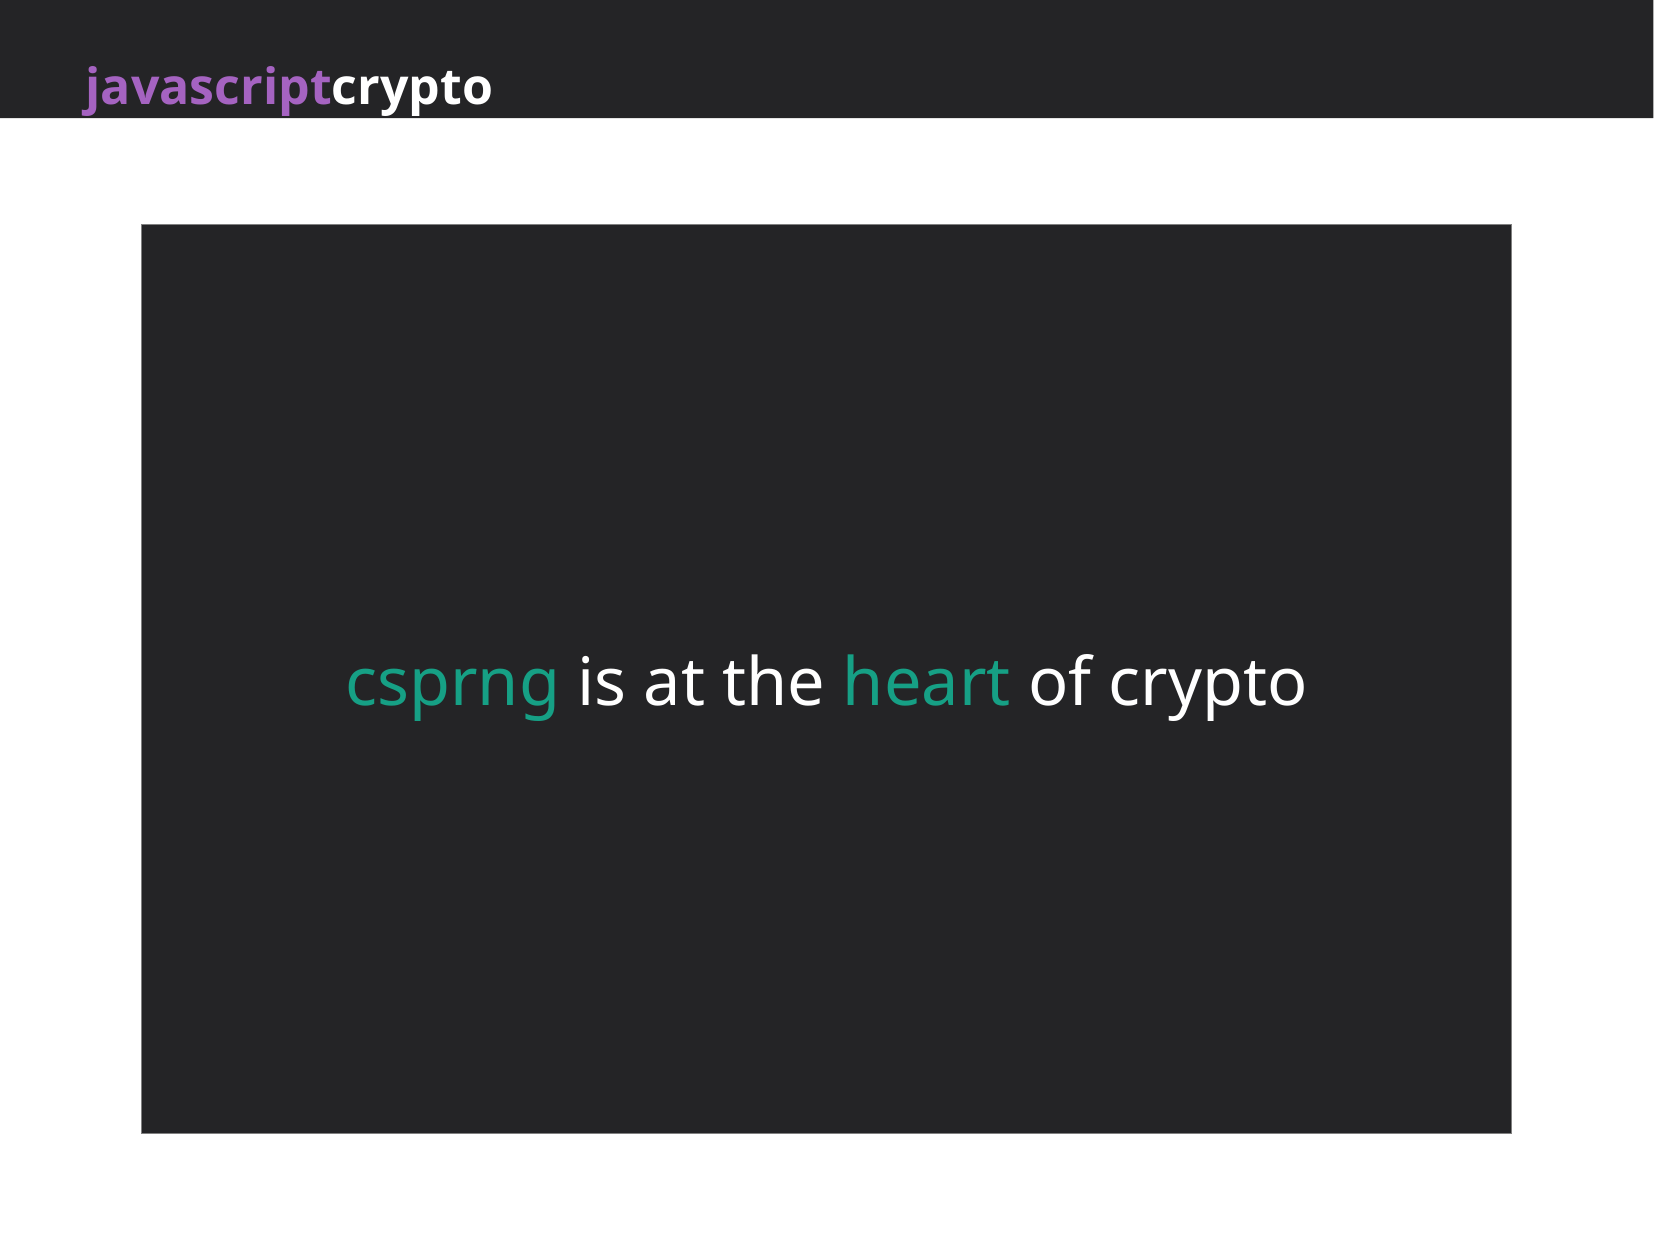

javascriptcrypto
csprng is at the heart of crypto